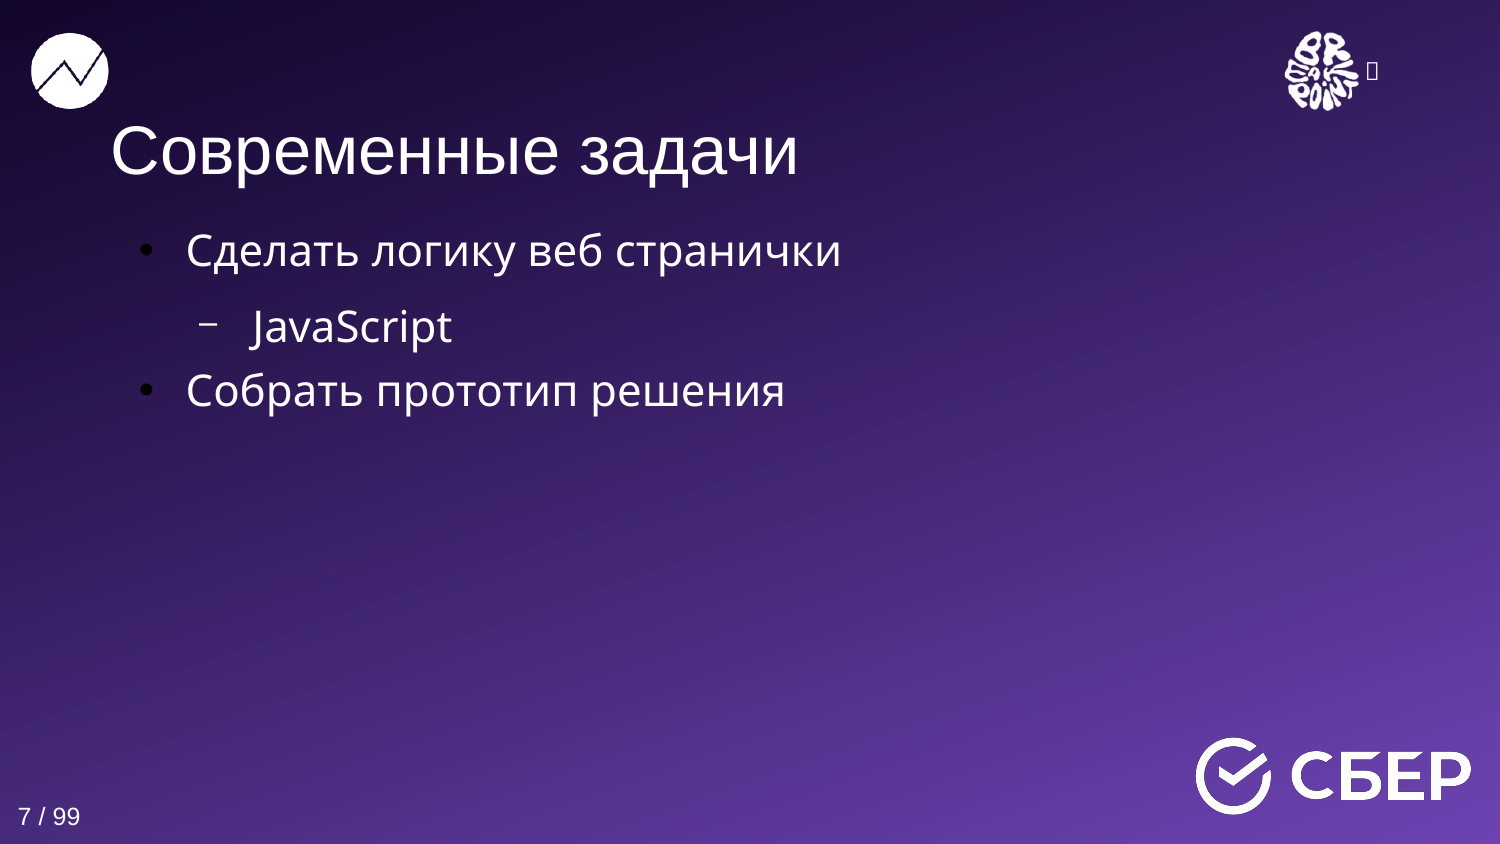

🐙
# Современные задачи
Сделать логику веб странички
JavaScript
Собрать прототип решения